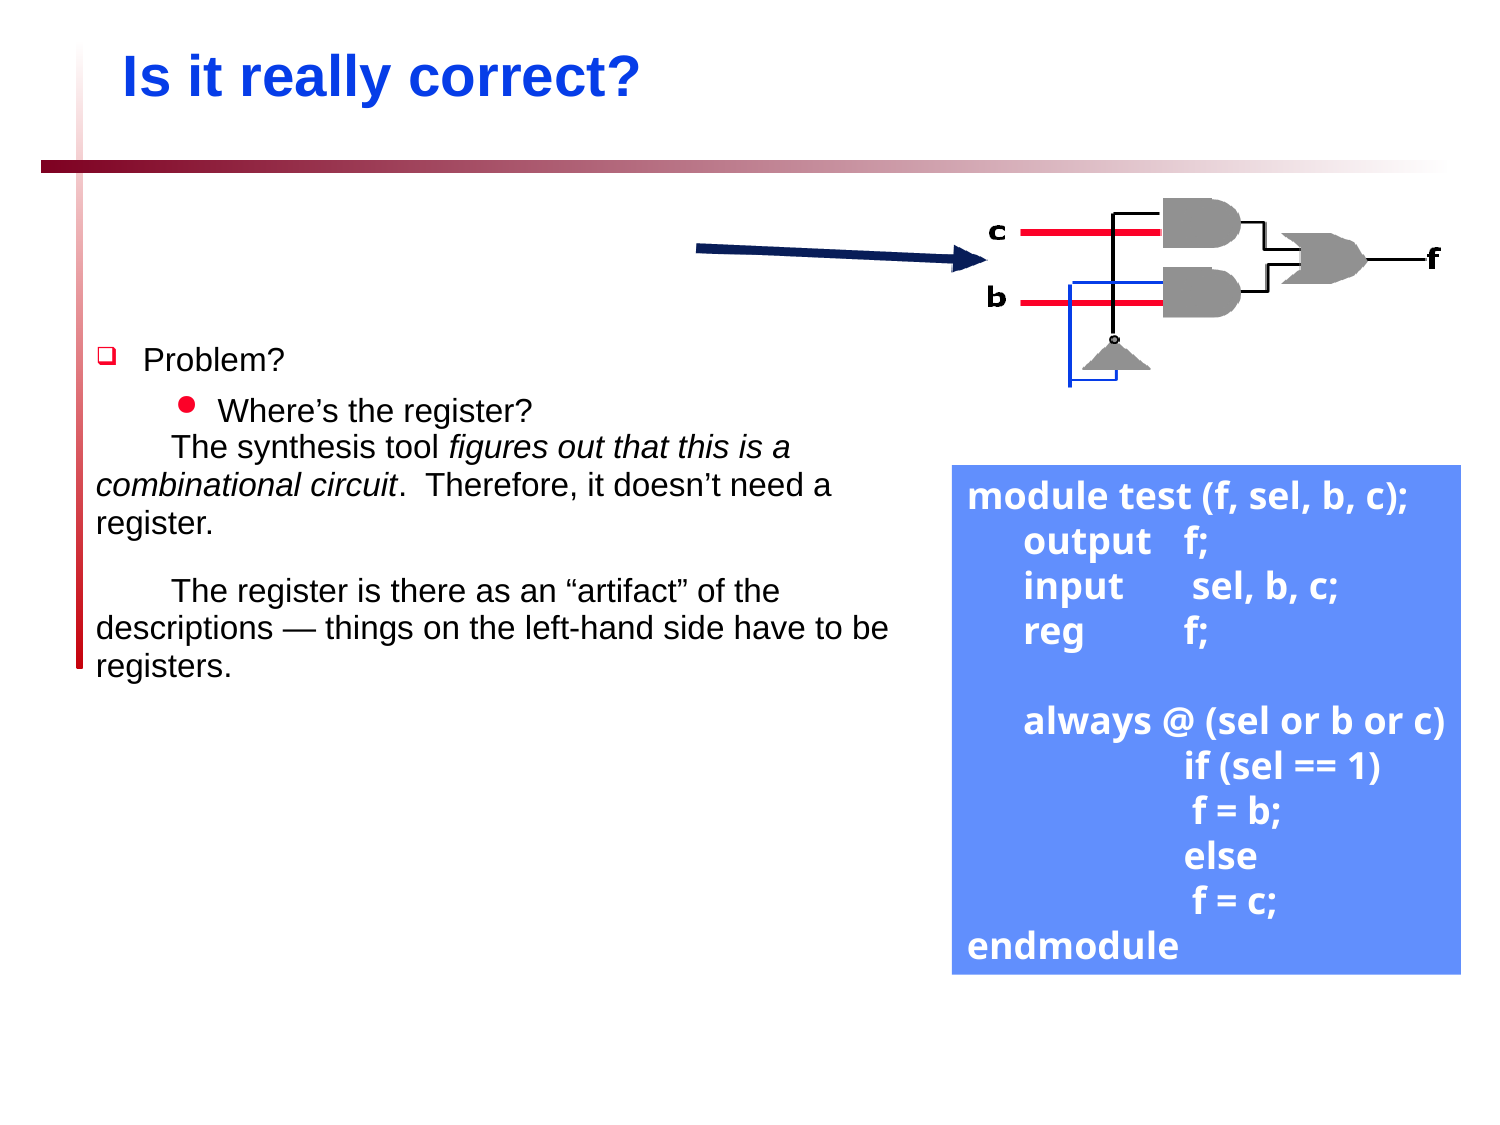

# Is it really correct?
Problem?
Where’s the register?
 	The synthesis tool figures out that this is a combinational circuit. Therefore, it doesn’t need a register.
	The register is there as an “artifact” of the descriptions — things on the left-hand side have to be registers.
module test (f, sel, b, c);
	output 	f;
	input 		sel, b, c;
	reg		f;
	always @ (sel or b or c)
			if (sel == 1)
				f = b;
			else
				f = c;
endmodule